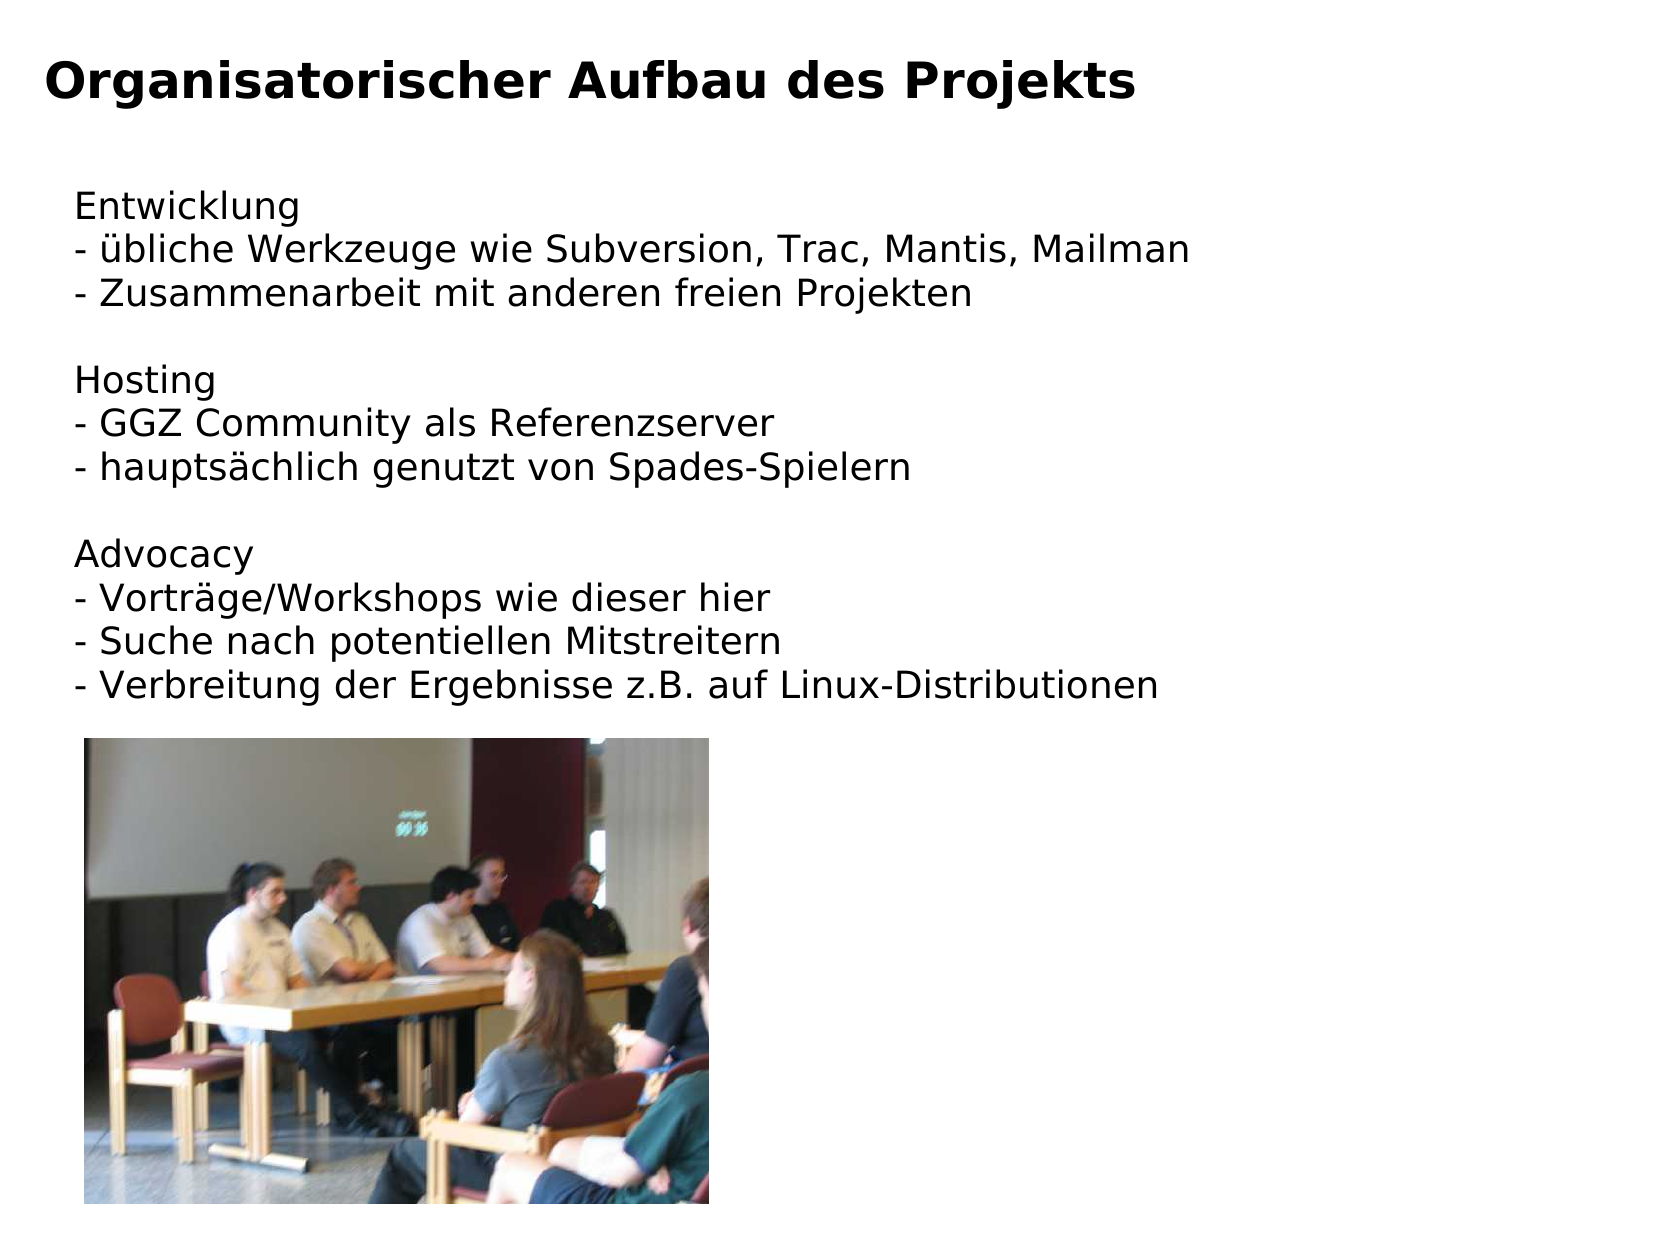

Organisatorischer Aufbau des Projekts
Entwicklung
- übliche Werkzeuge wie Subversion, Trac, Mantis, Mailman
- Zusammenarbeit mit anderen freien Projekten
Hosting
- GGZ Community als Referenzserver
- hauptsächlich genutzt von Spades-Spielern
Advocacy
- Vorträge/Workshops wie dieser hier
- Suche nach potentiellen Mitstreitern
- Verbreitung der Ergebnisse z.B. auf Linux-Distributionen